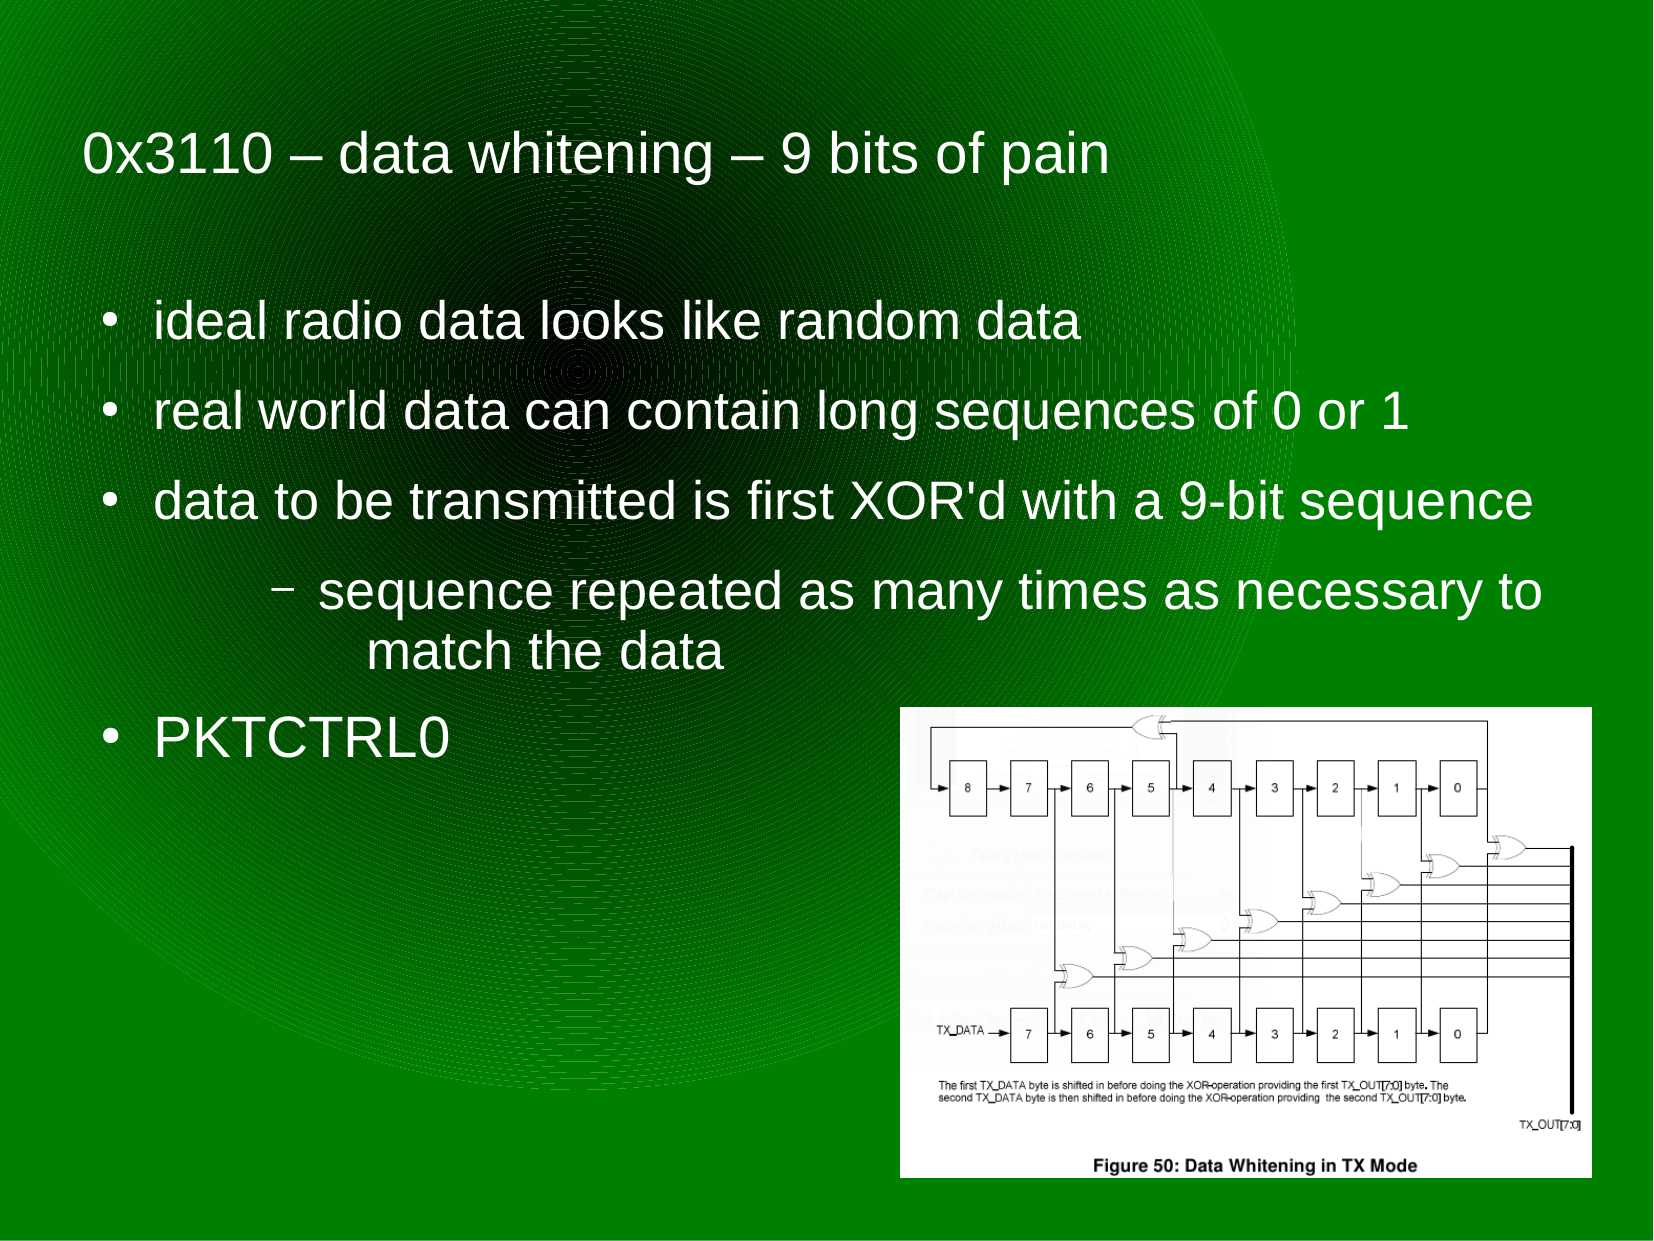

# 0x3110 – data whitening – 9 bits of pain
ideal radio data looks like random data
real world data can contain long sequences of 0 or 1
data to be transmitted is first XOR'd with a 9-bit sequence
sequence repeated as many times as necessary to match the data
PKTCTRL0